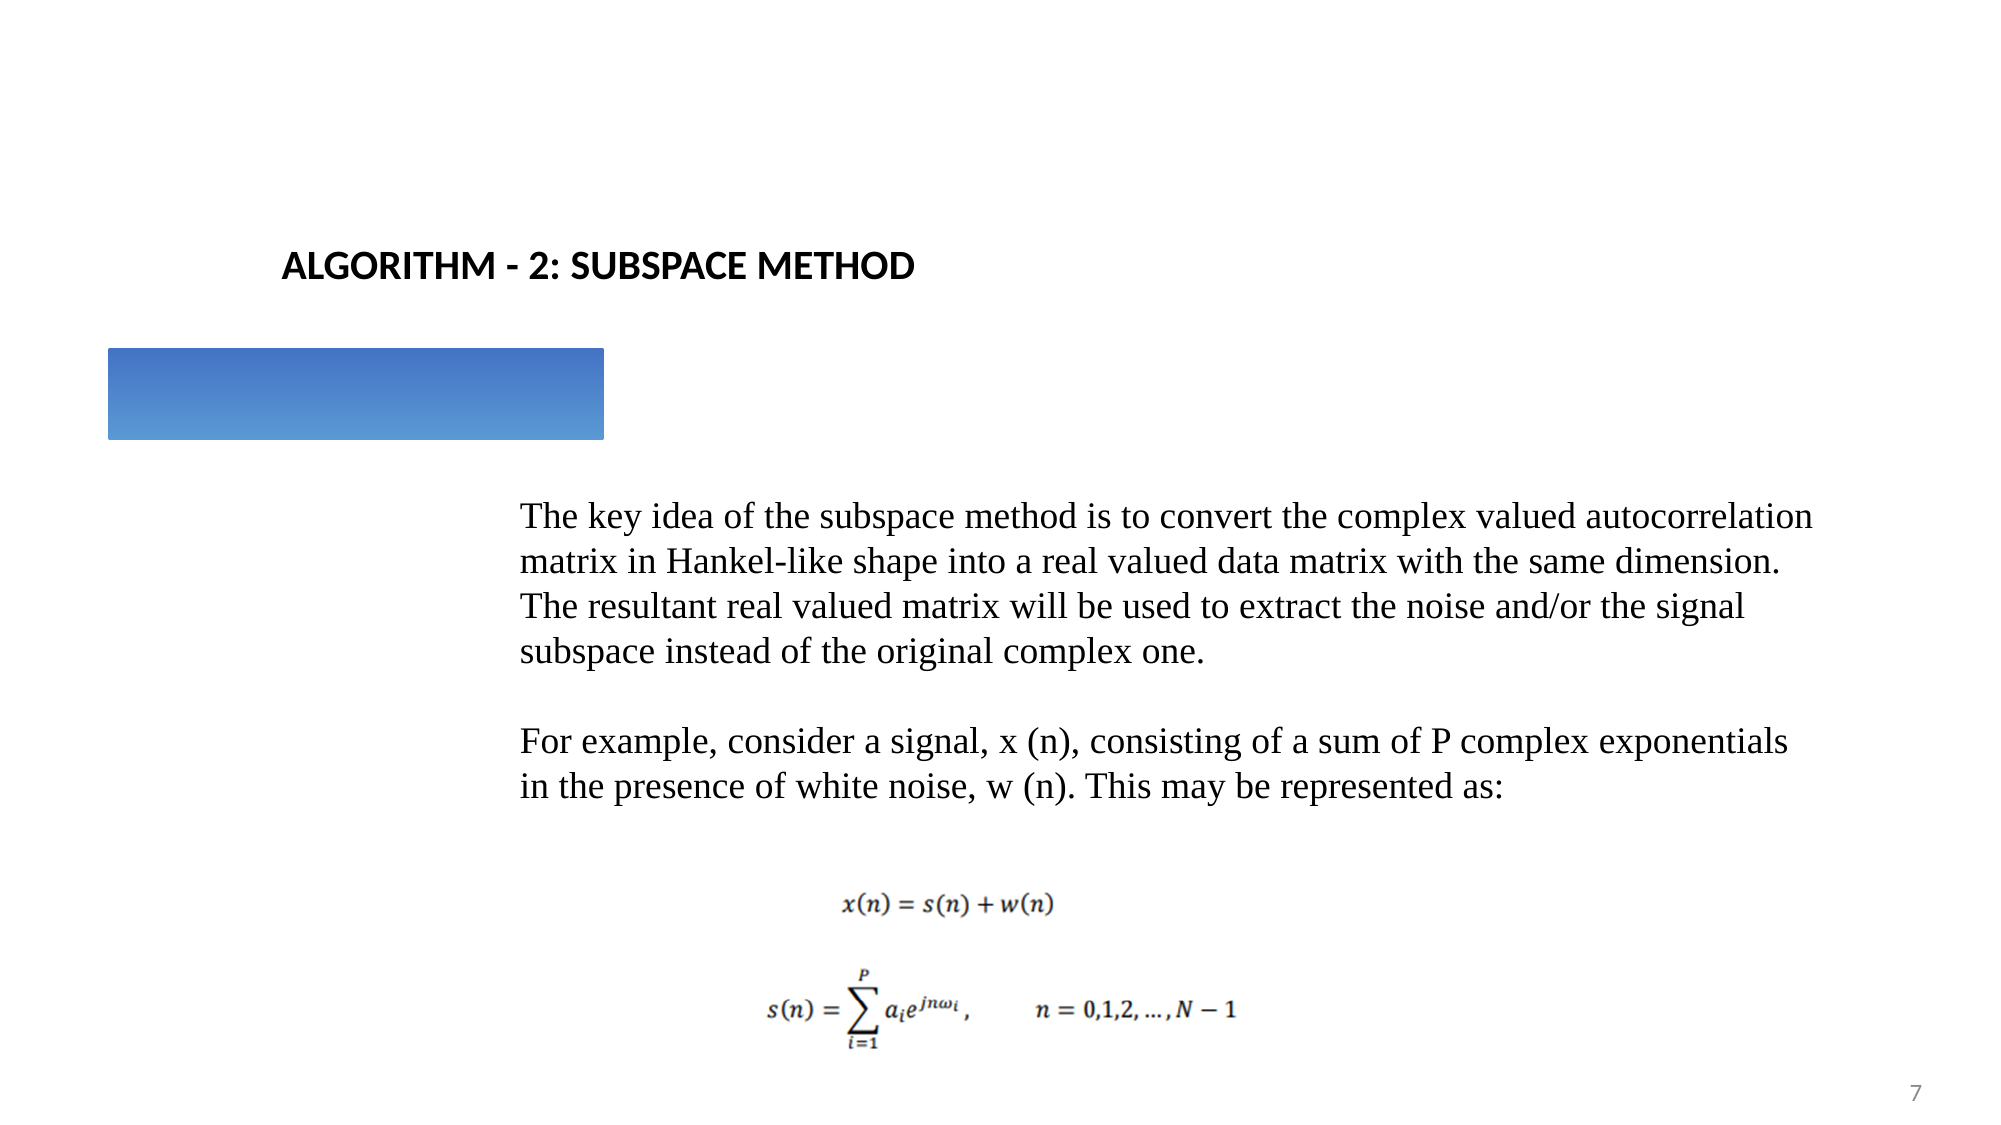

ALGORITHM - 2: SUBSPACE METHOD
The key idea of the subspace method is to convert the complex valued autocorrelation matrix in Hankel-like shape into a real valued data matrix with the same dimension. The resultant real valued matrix will be used to extract the noise and/or the signal subspace instead of the original complex one.
For example, consider a signal, x (n), consisting of a sum of P complex exponentials in the presence of white noise, w (n). This may be represented as: